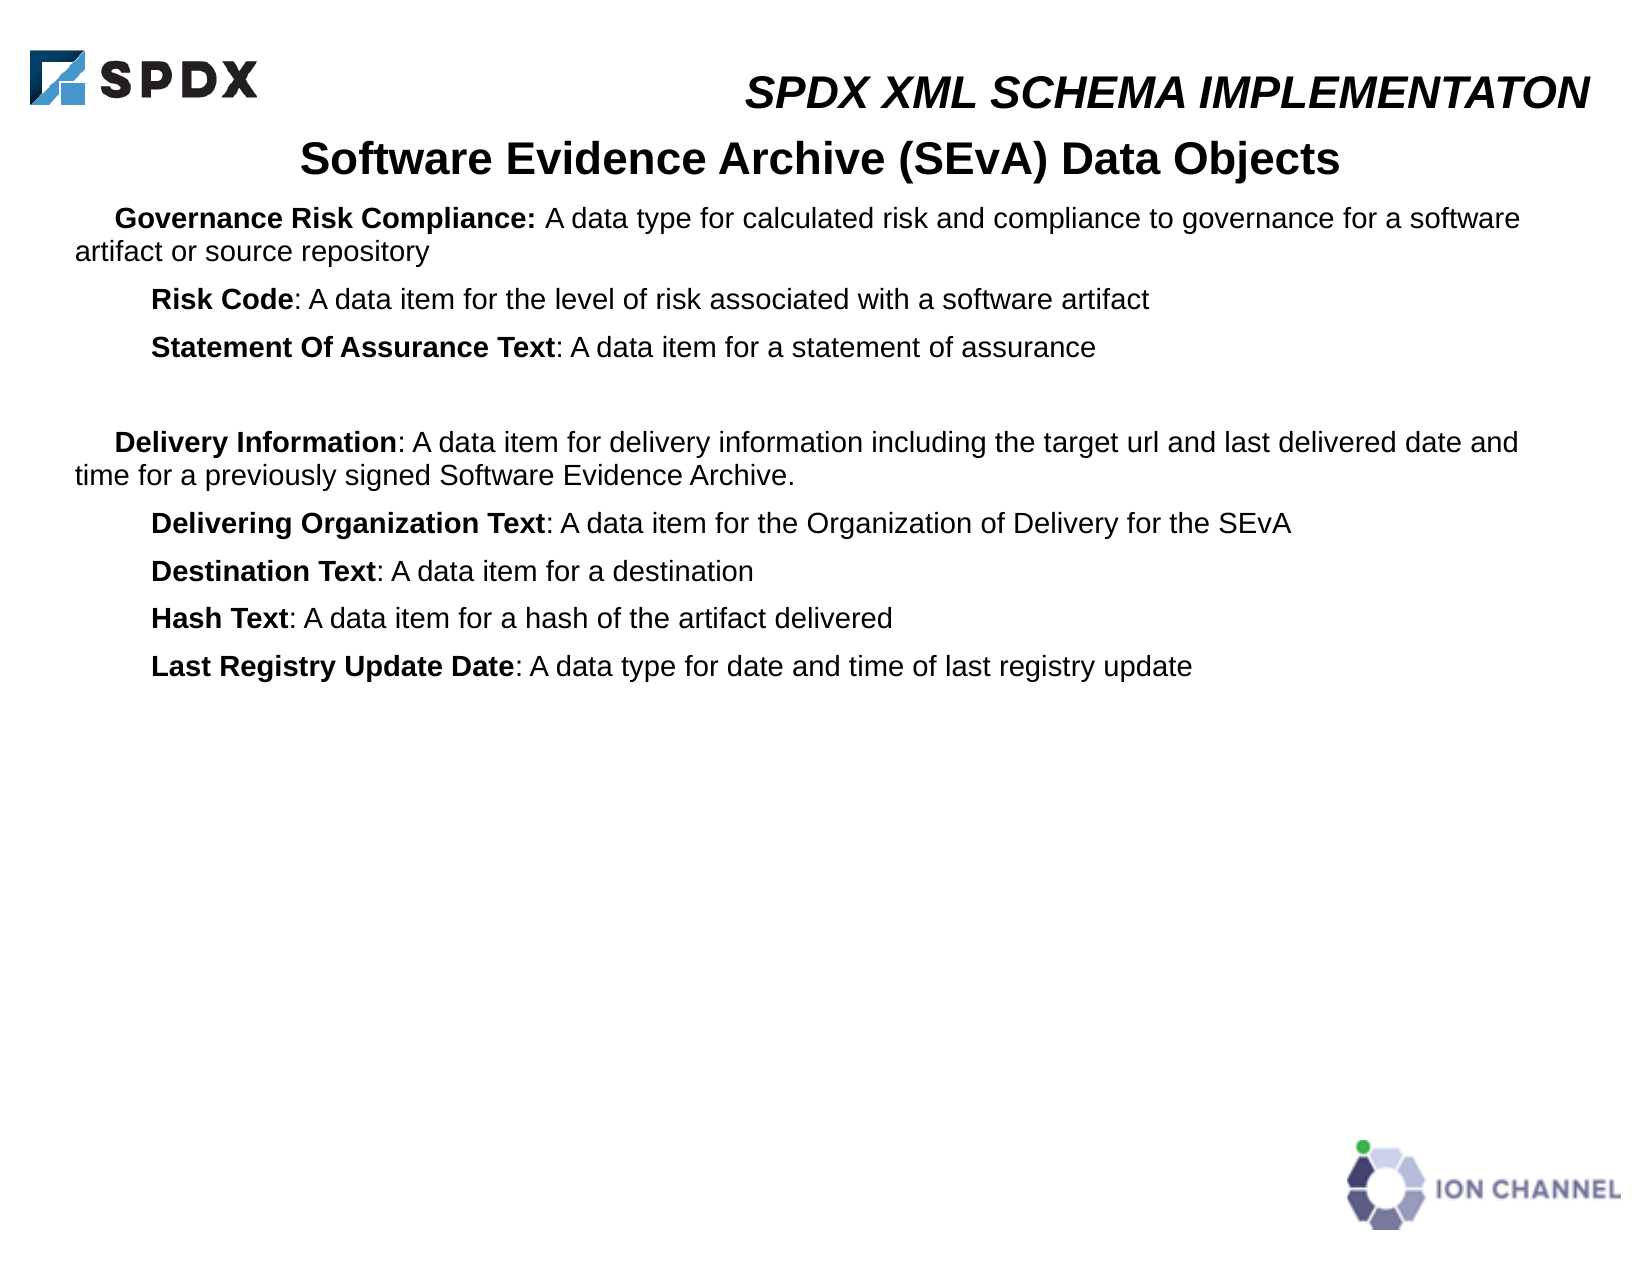

SPDX XML SCHEMA IMPLEMENTATON
Software Evidence Archive (SEvA) Data Objects
	Governance Risk Compliance: A data type for calculated risk and compliance to governance for a software artifact or source repository
		Risk Code: A data item for the level of risk associated with a software artifact
		Statement Of Assurance Text: A data item for a statement of assurance
	Delivery Information: A data item for delivery information including the target url and last delivered date and time for a previously signed Software Evidence Archive.
		Delivering Organization Text: A data item for the Organization of Delivery for the SEvA
		Destination Text: A data item for a destination
		Hash Text: A data item for a hash of the artifact delivered
		Last Registry Update Date: A data type for date and time of last registry update